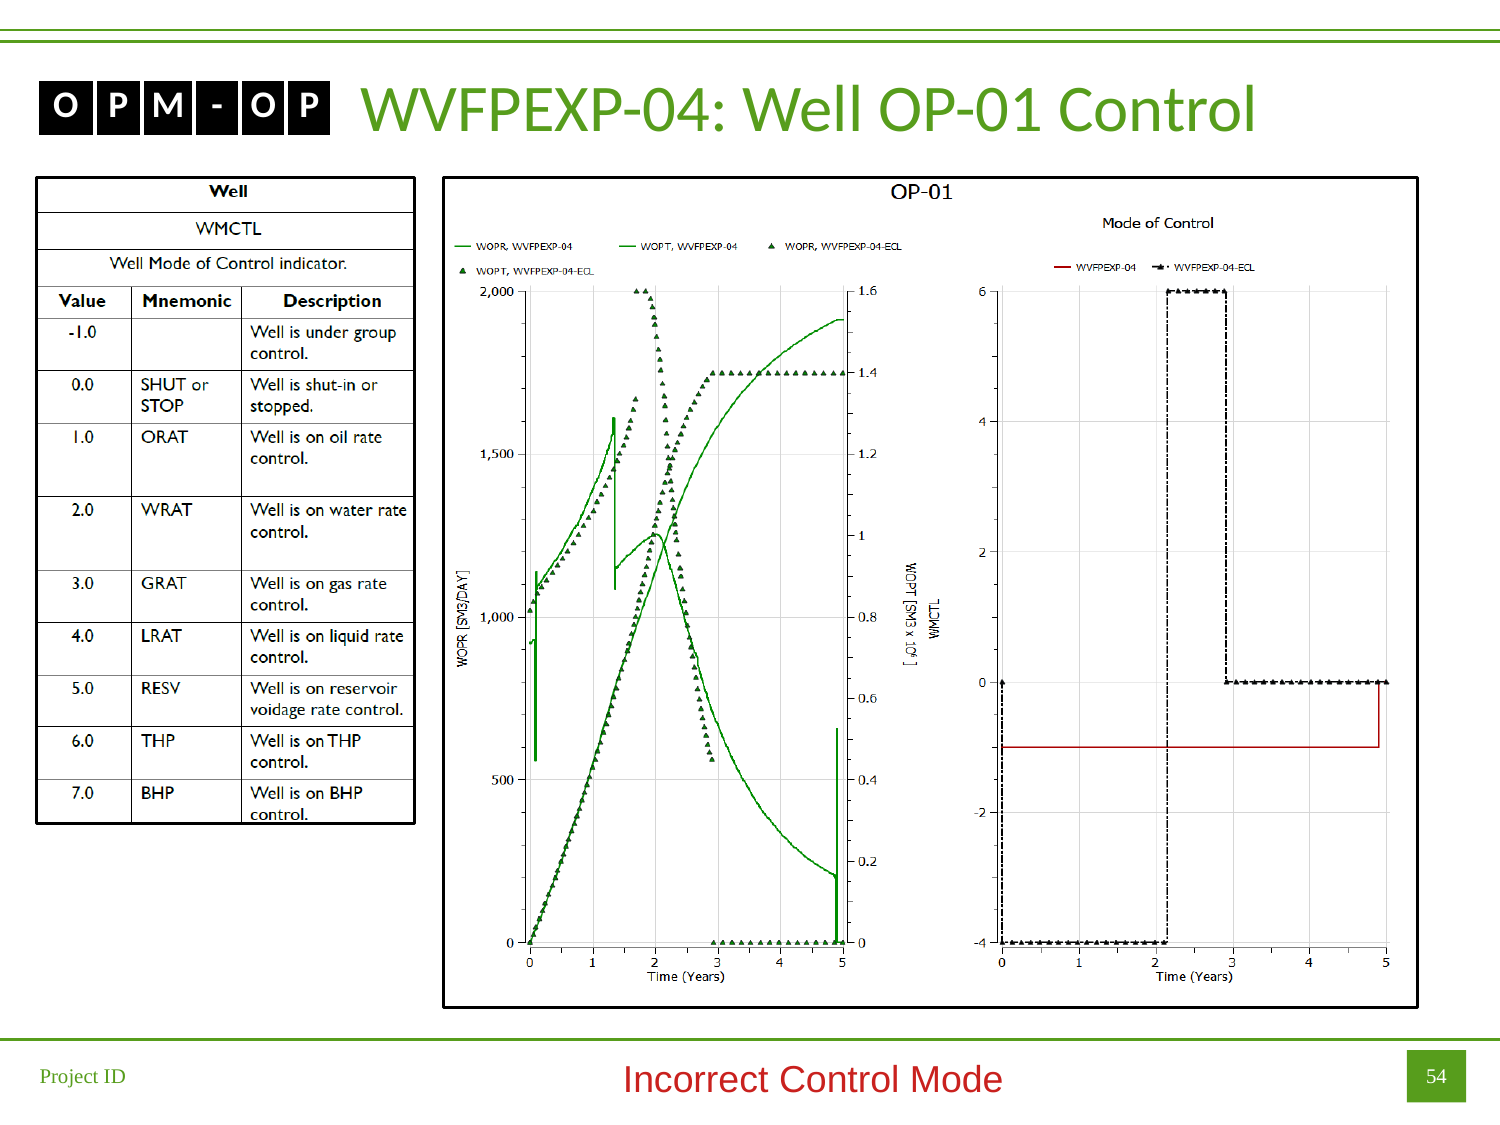

# WVFPEXP-04: Well OP-01 Control
Project ID
54
Incorrect Control Mode